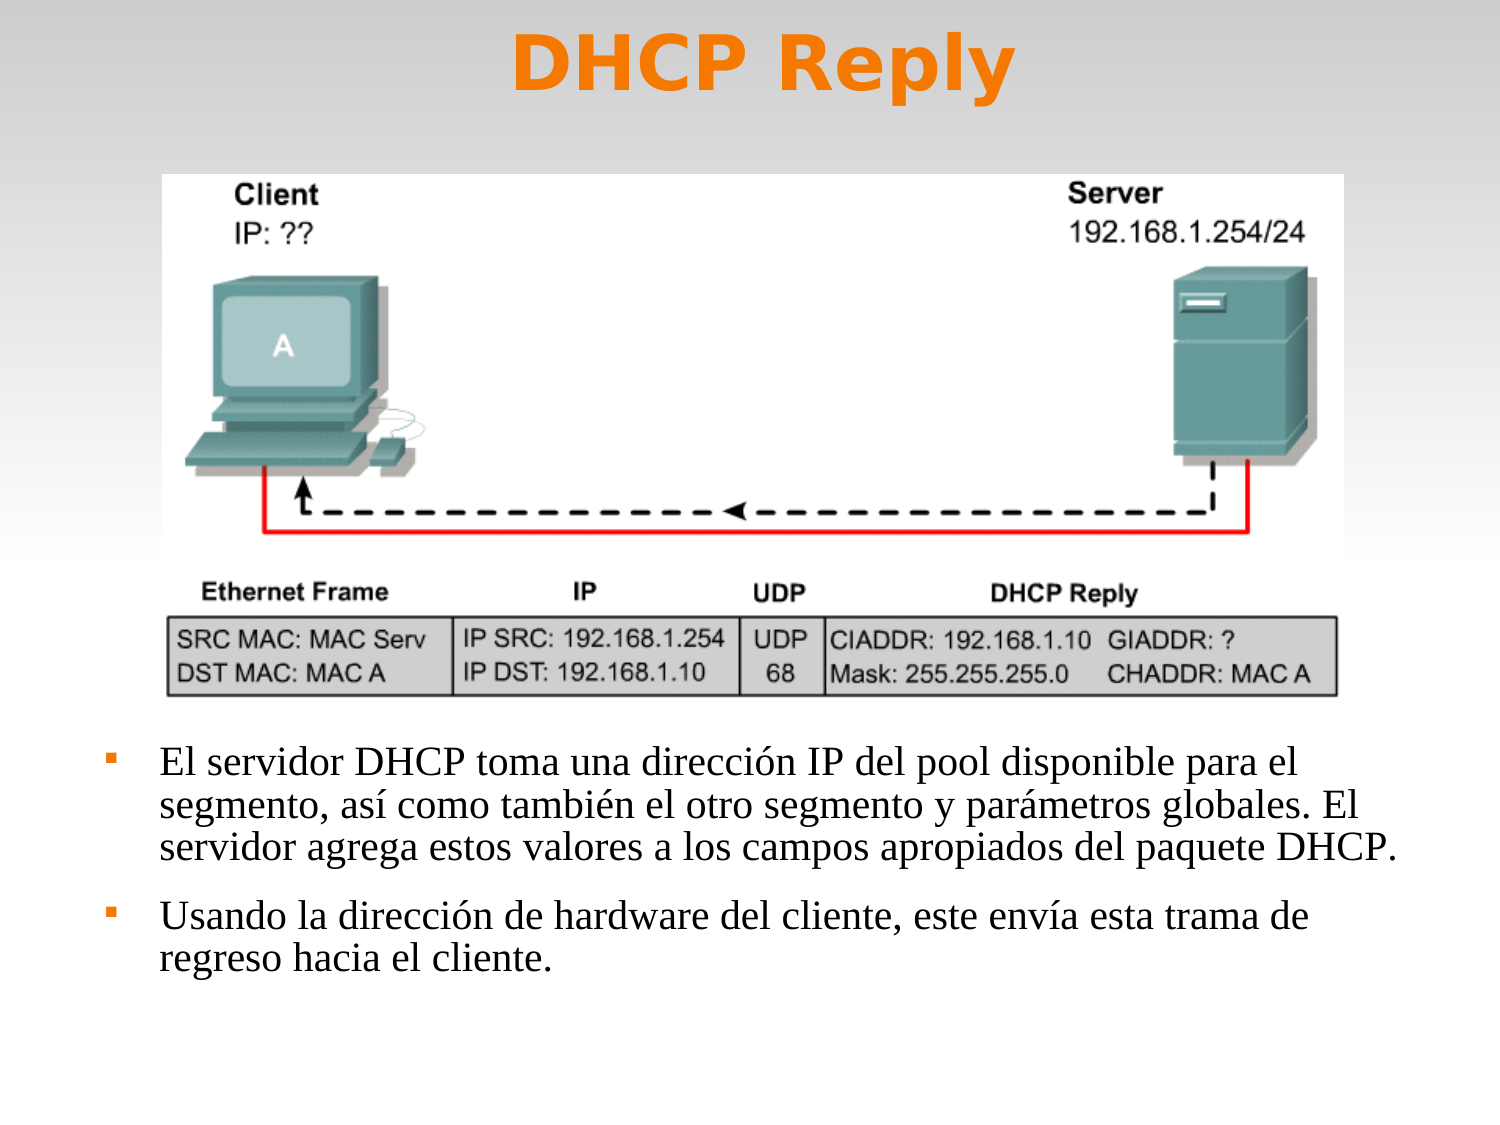

# DHCP Reply
El servidor DHCP toma una dirección IP del pool disponible para el segmento, así como también el otro segmento y parámetros globales. El servidor agrega estos valores a los campos apropiados del paquete DHCP.
Usando la dirección de hardware del cliente, este envía esta trama de regreso hacia el cliente.